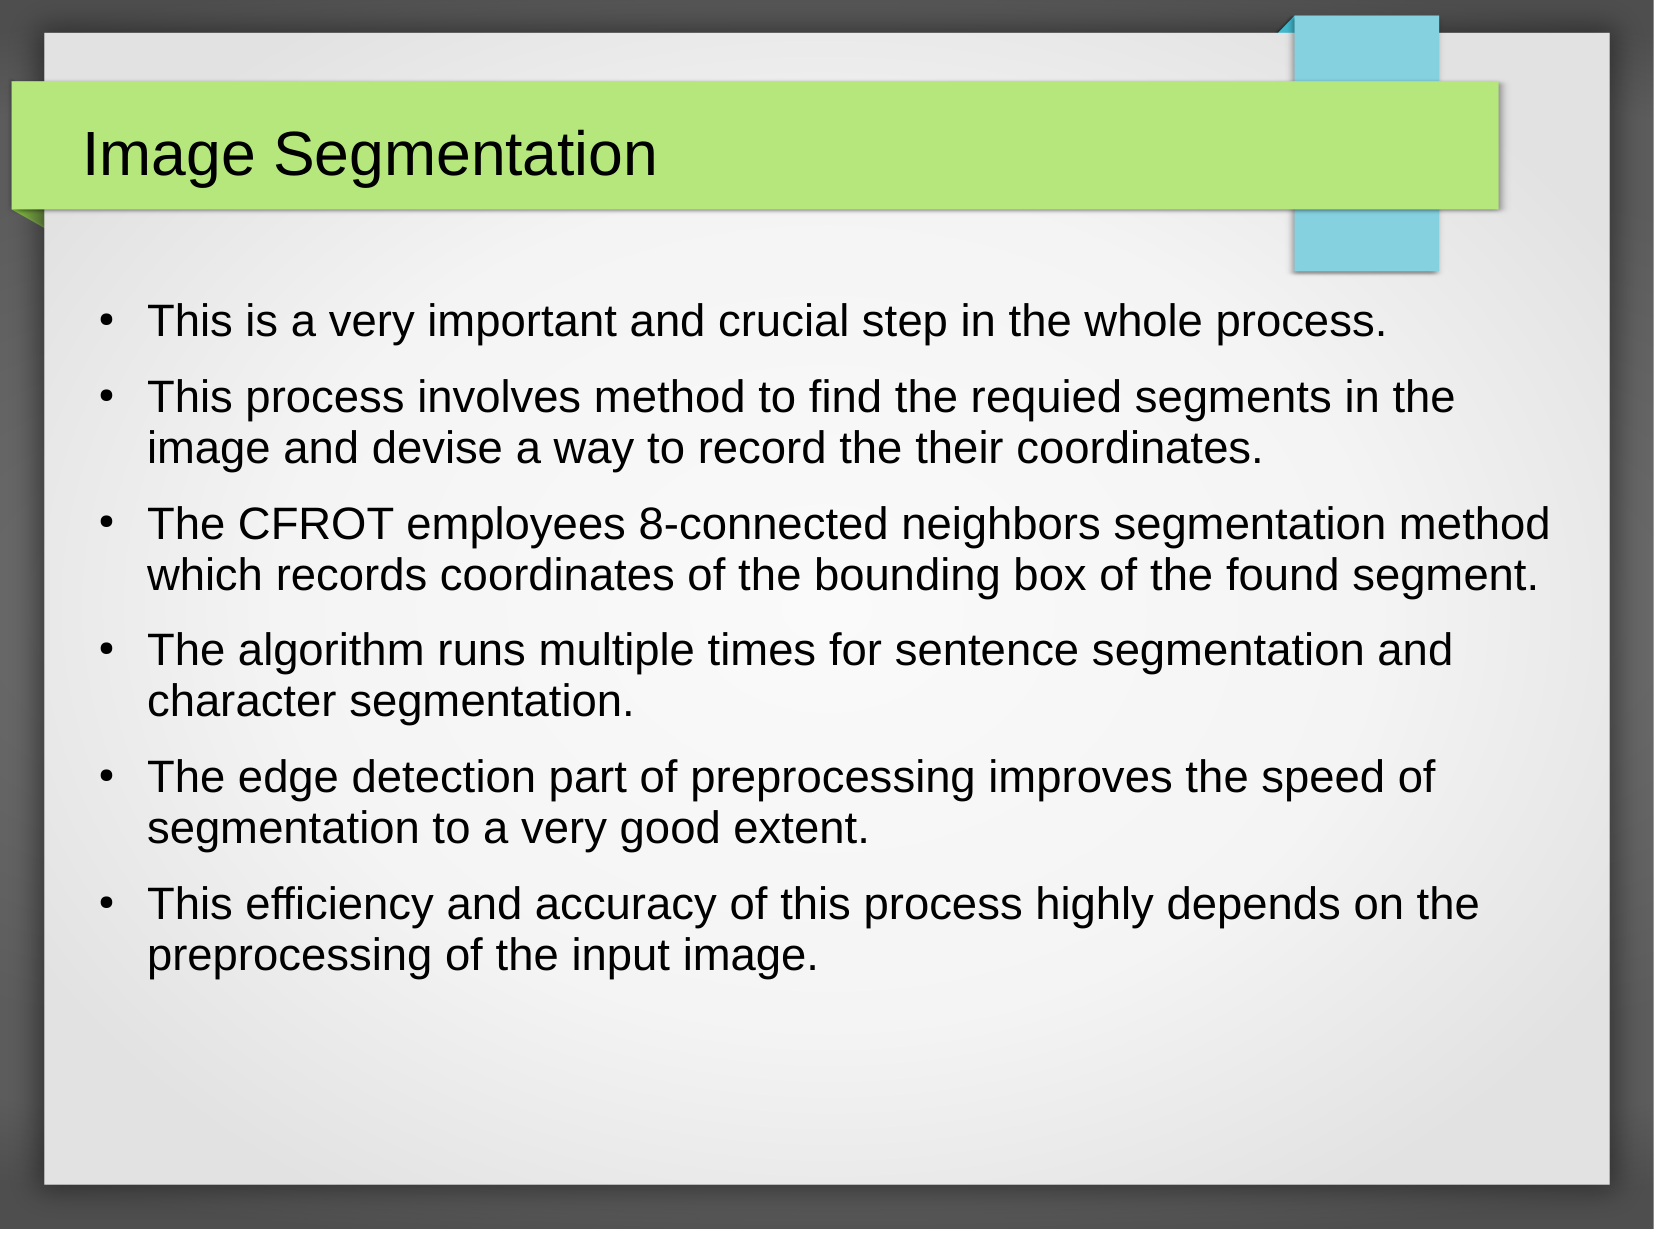

# Image Segmentation
This is a very important and crucial step in the whole process.
This process involves method to find the requied segments in the image and devise a way to record the their coordinates.
The CFROT employees 8-connected neighbors segmentation method which records coordinates of the bounding box of the found segment.
The algorithm runs multiple times for sentence segmentation and character segmentation.
The edge detection part of preprocessing improves the speed of segmentation to a very good extent.
This efficiency and accuracy of this process highly depends on the preprocessing of the input image.